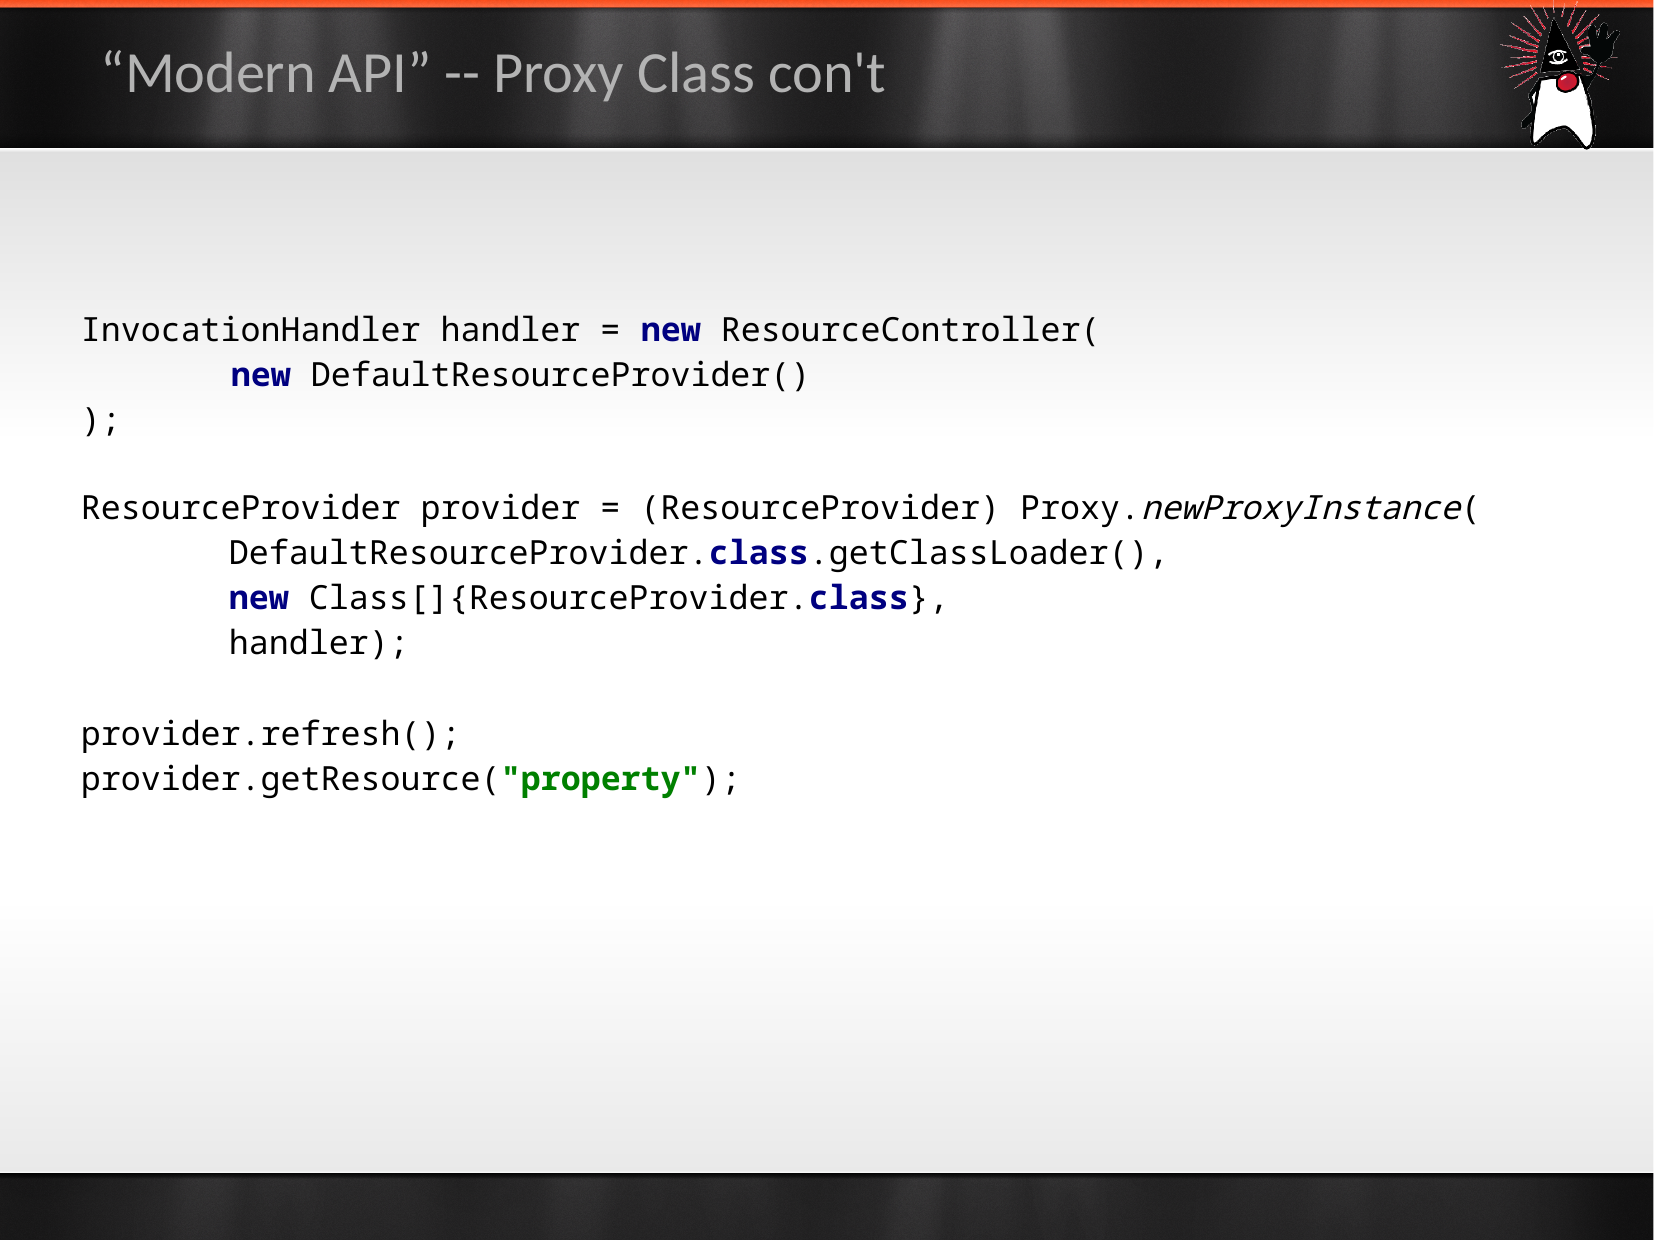

# “Modern API” -- Proxy Class con't
InvocationHandler handler = new ResourceController(
		new DefaultResourceProvider()
);
ResourceProvider provider = (ResourceProvider) Proxy.newProxyInstance(
 DefaultResourceProvider.class.getClassLoader(),
 new Class[]{ResourceProvider.class},
 handler);
provider.refresh();
provider.getResource("property");